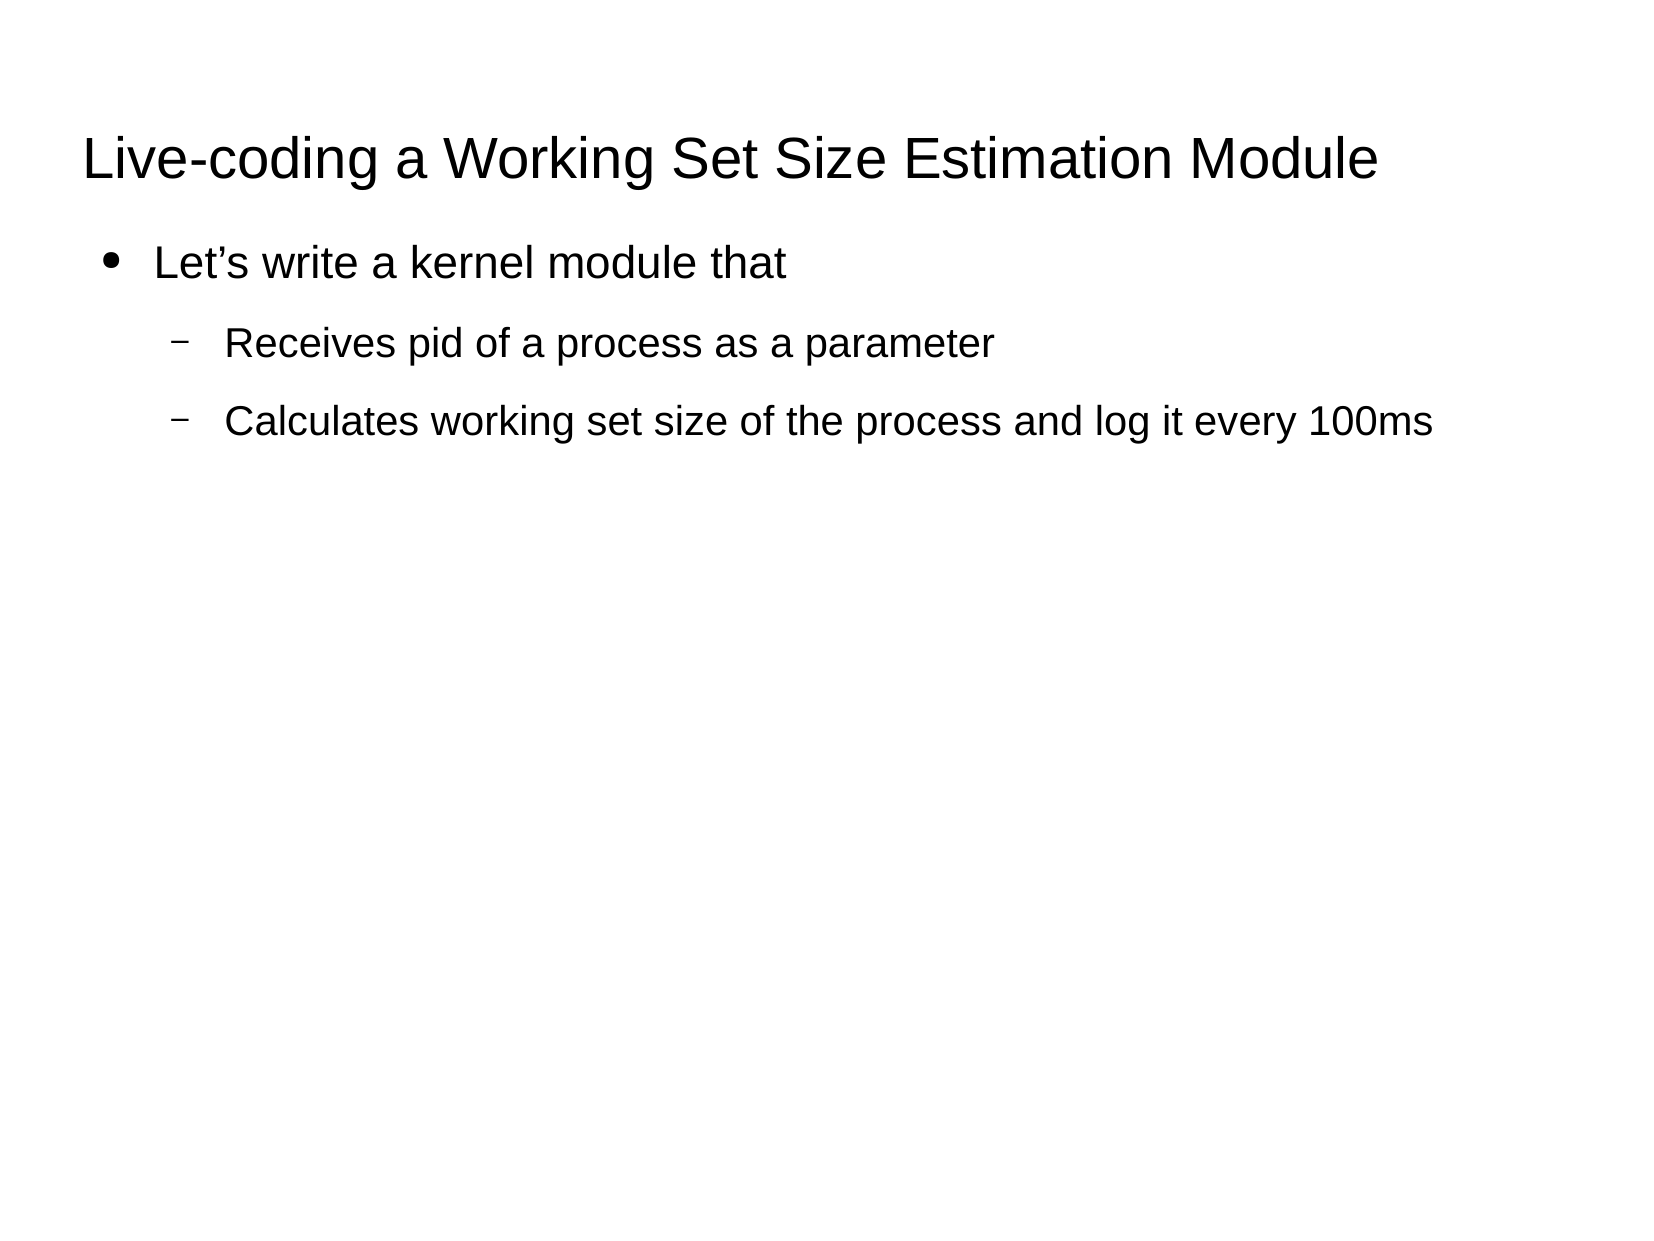

# Live-coding a Working Set Size Estimation Module
Let’s write a kernel module that
Receives pid of a process as a parameter
Calculates working set size of the process and log it every 100ms